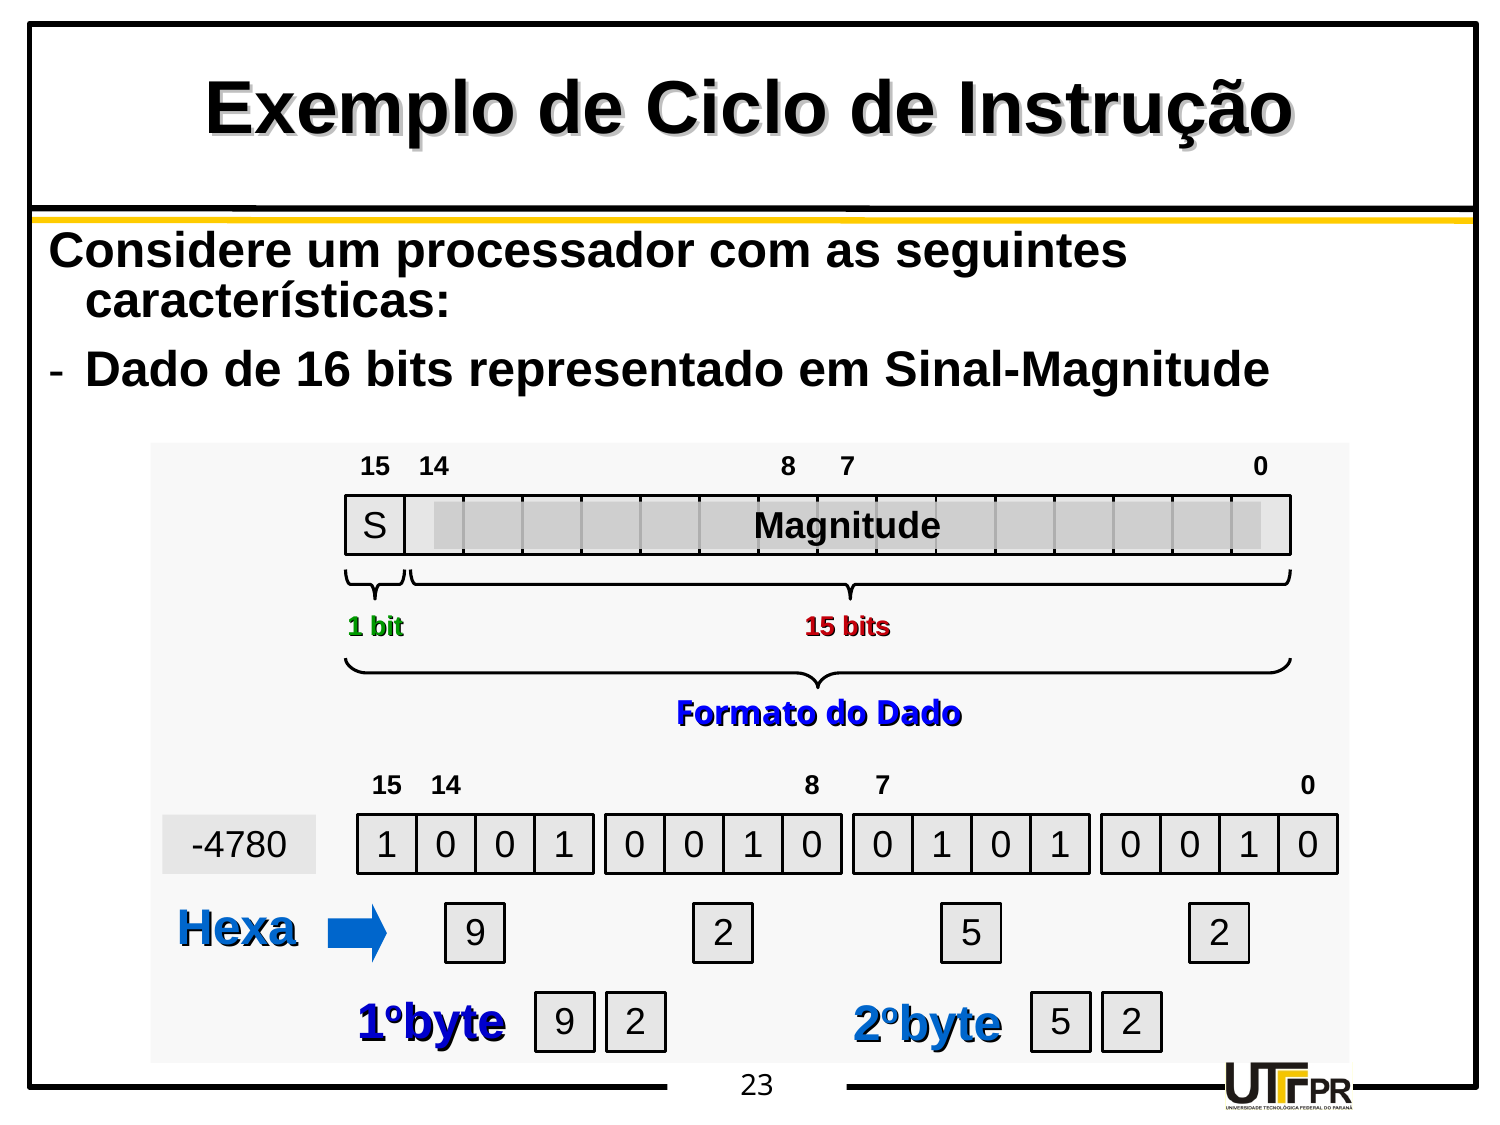

Exemplo de Ciclo de Instrução
# Considere um processador com as seguintes características:
Dado de 16 bits representado em Sinal-Magnitude
15
14
8
7
0
S
Magnitude
1 bit
15 bits
Formato do Dado
15
14
8
7
0
-4780
1
0
0
1
0
0
1
0
0
1
0
1
0
0
1
0
Hexa
9
2
5
2
1obyte
9
2
5
2
2obyte